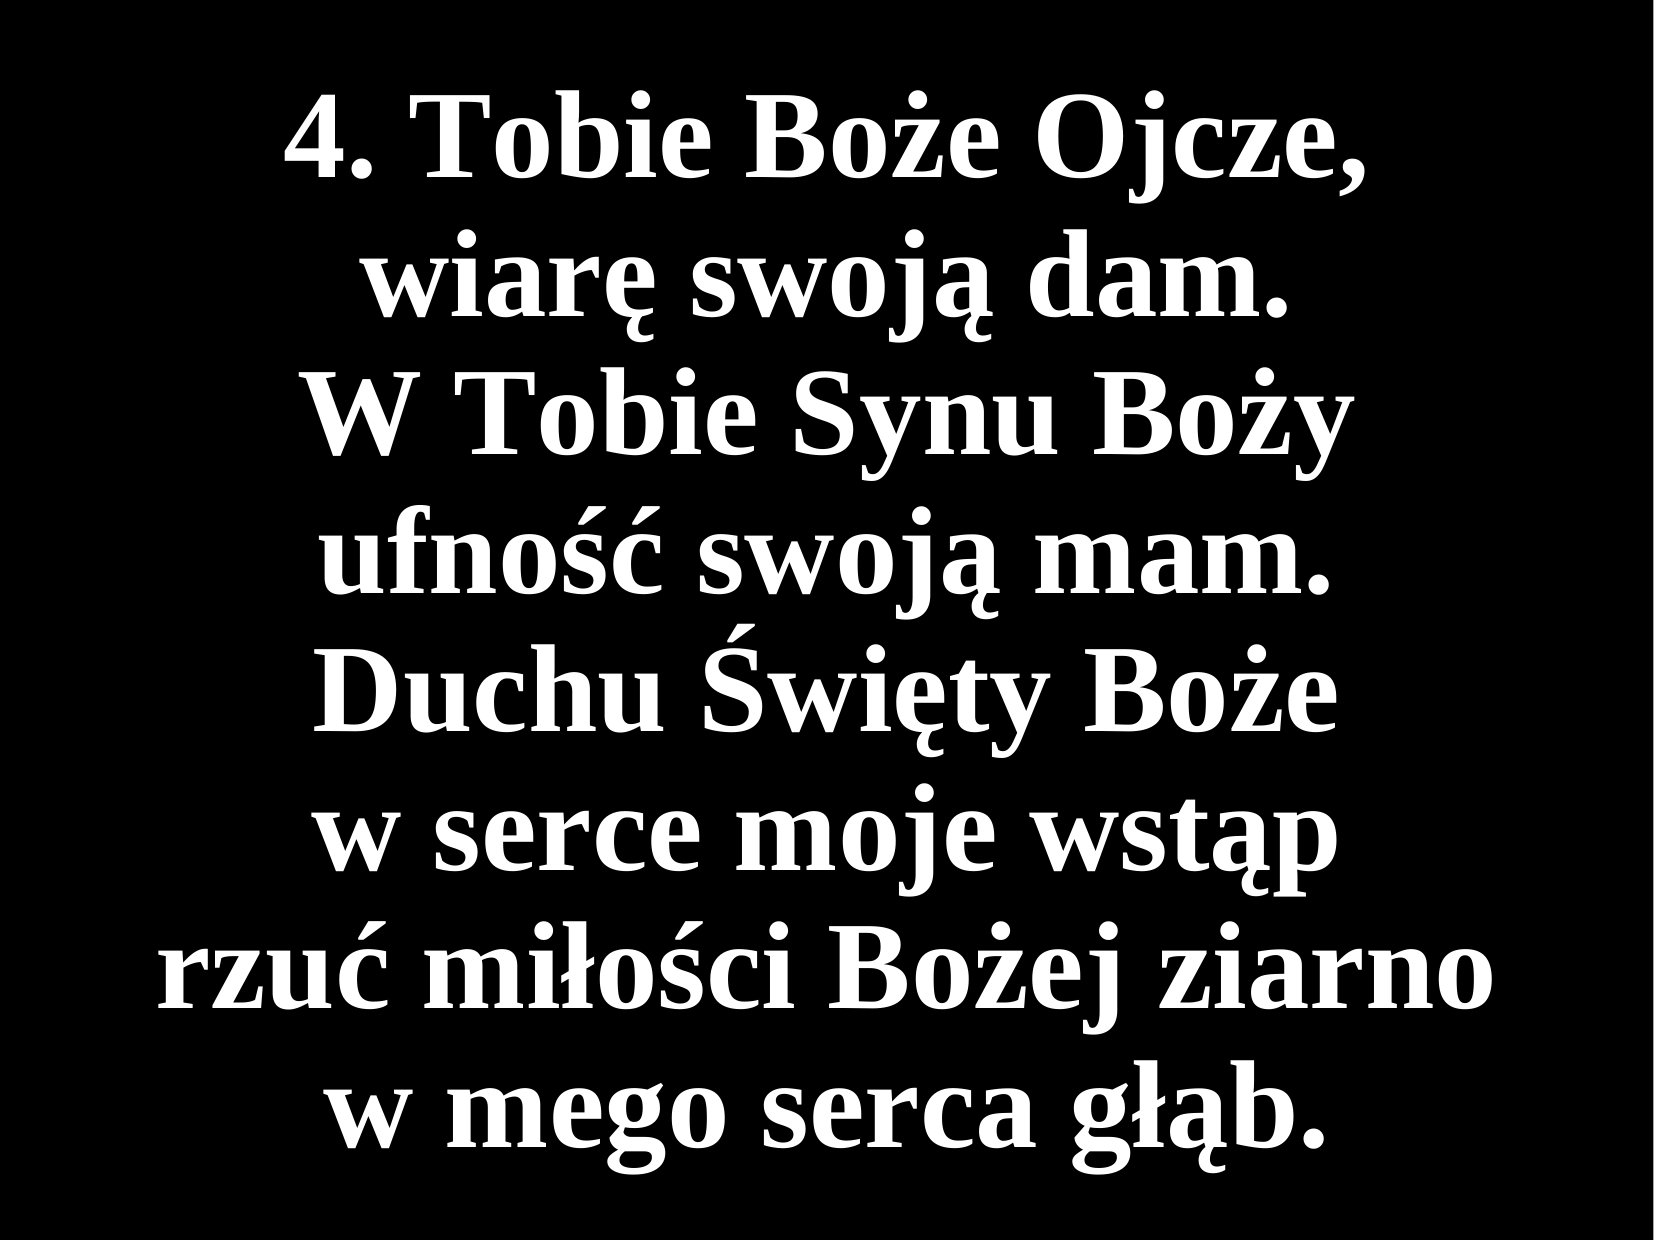

# 4. Tobie Boże Ojcze, wiarę swoją dam. W Tobie Synu Boży ufność swoją mam. Duchu Święty Boże w serce moje wstąp rzuć miłości Bożej ziarno w mego serca głąb.